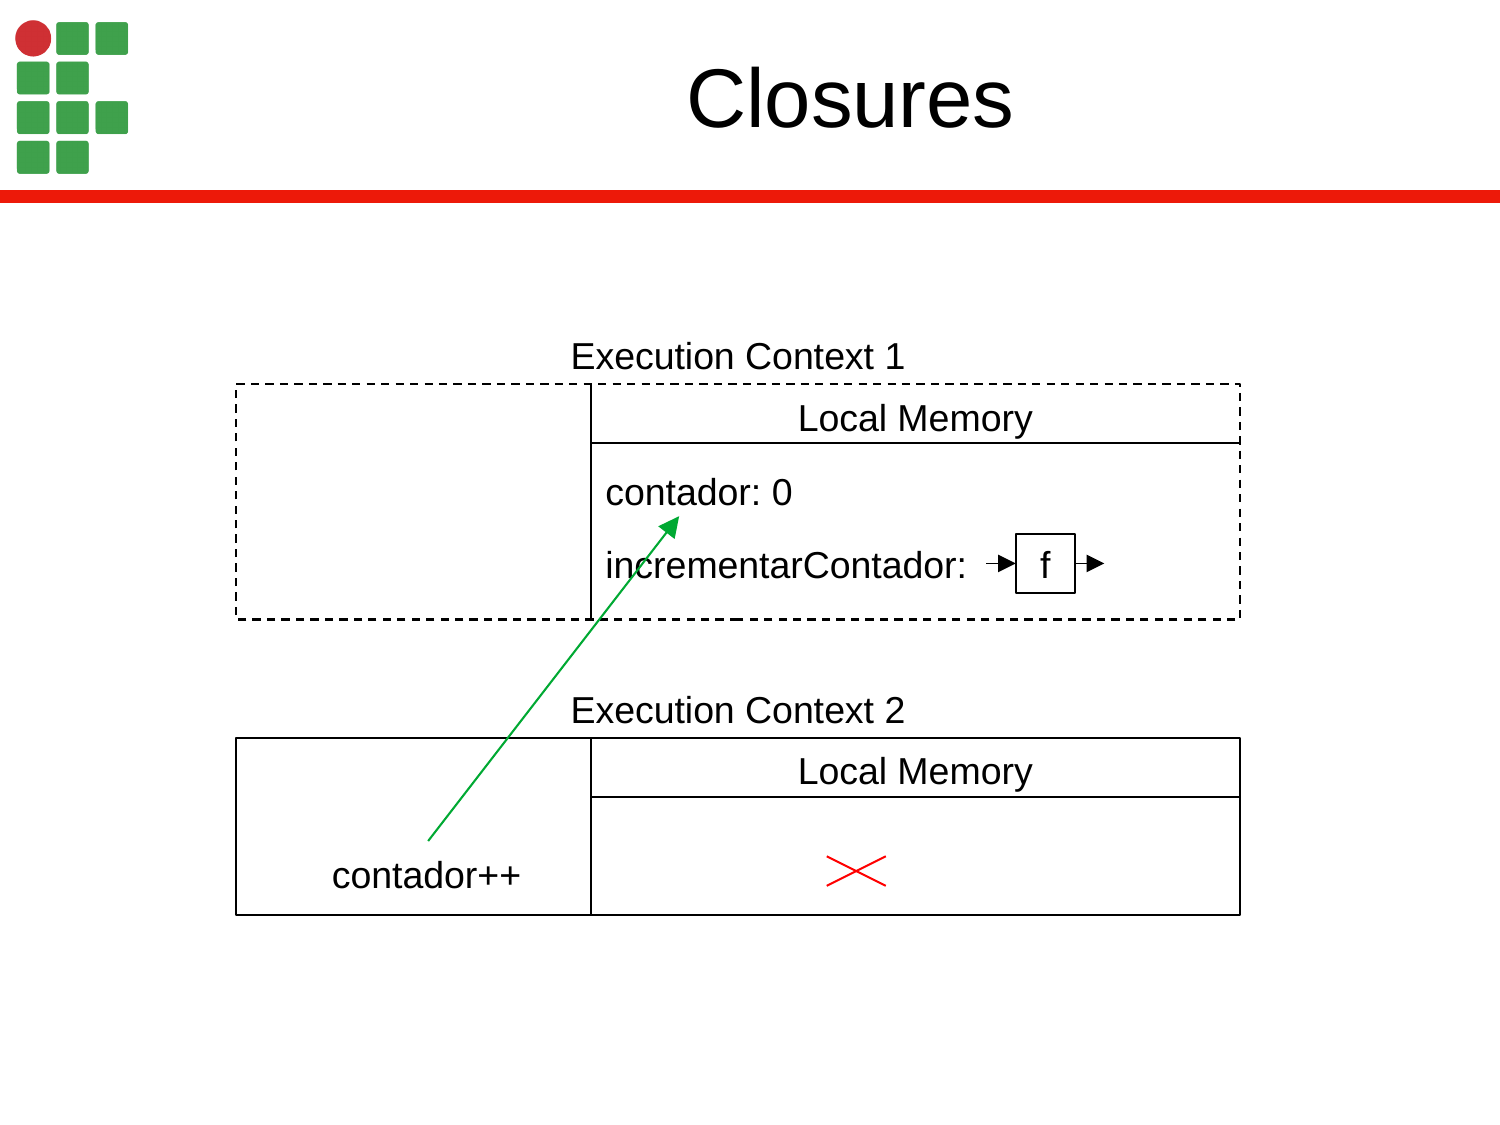

# Closures
Execution Context 1
Local Memory
contador: 0
incrementarContador:
f
Execution Context 2
Local Memory
contador++